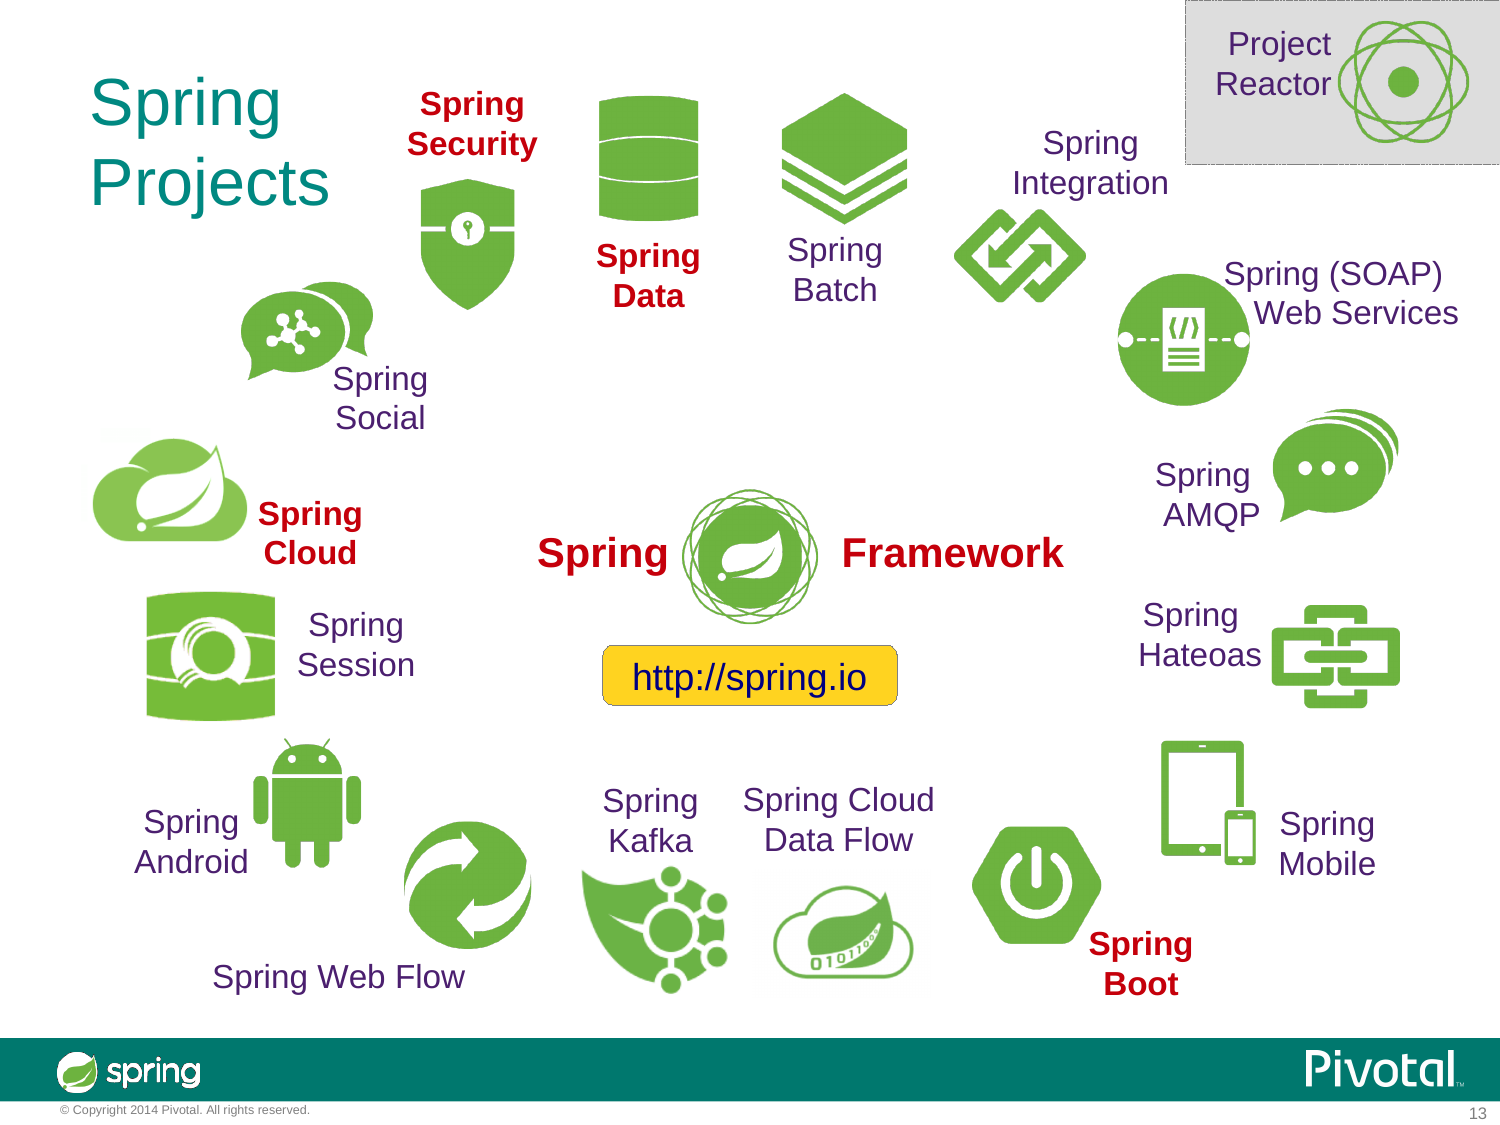

Project
Reactor
# Spring Projects
Spring
Security
Spring
Integration
Spring
Batch
Spring
Data
Spring (SOAP)
 Web Services
Spring
Social
Spring
 AMQP
Spring
Cloud
Spring Framework
Spring
 Hateoas
Spring
Session
http://spring.io
Spring Cloud
Data Flow
Spring
Kafka
Spring
Android
Spring
Mobile
Spring
Boot
Spring Web Flow